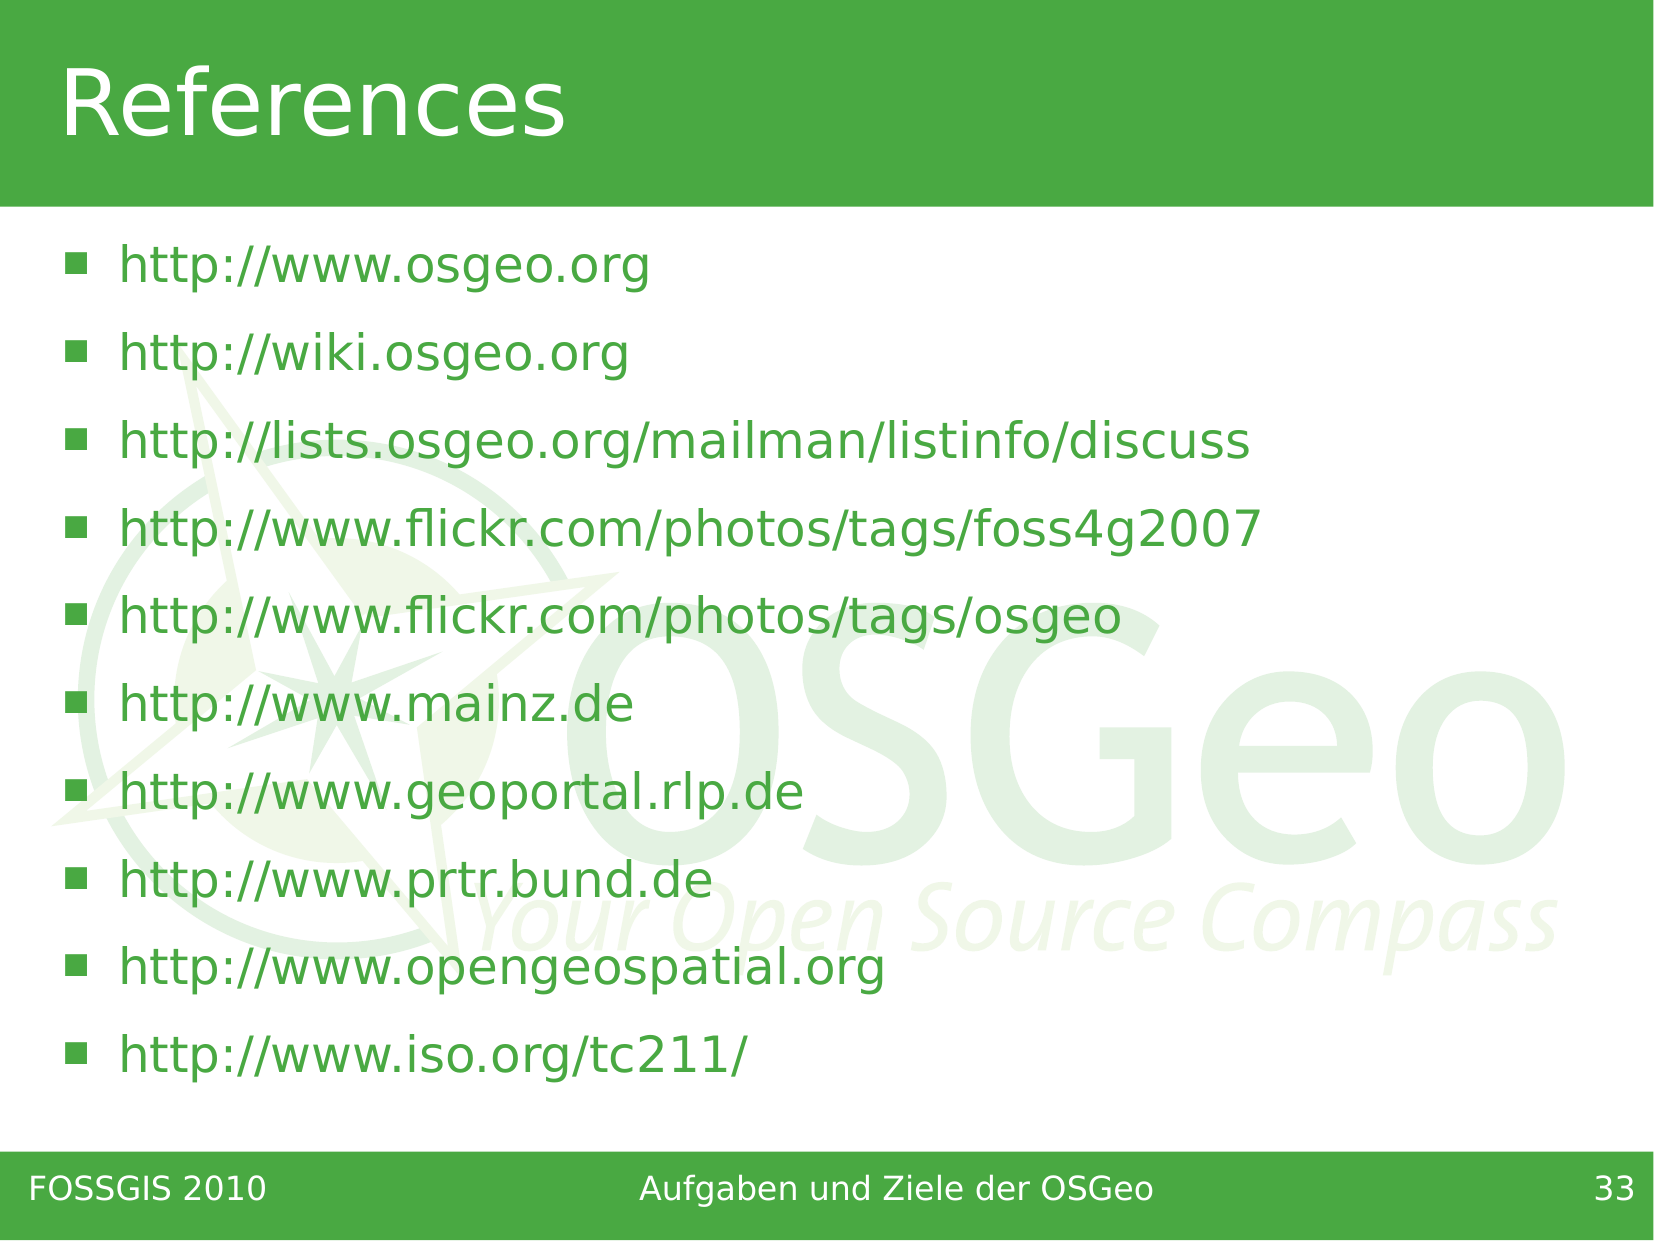

# References
http://www.osgeo.org
http://wiki.osgeo.org
http://lists.osgeo.org/mailman/listinfo/discuss
http://www.flickr.com/photos/tags/foss4g2007
http://www.flickr.com/photos/tags/osgeo
http://www.mainz.de
http://www.geoportal.rlp.de
http://www.prtr.bund.de
http://www.opengeospatial.org
http://www.iso.org/tc211/
FOSSGIS 2010
Aufgaben und Ziele der OSGeo
33